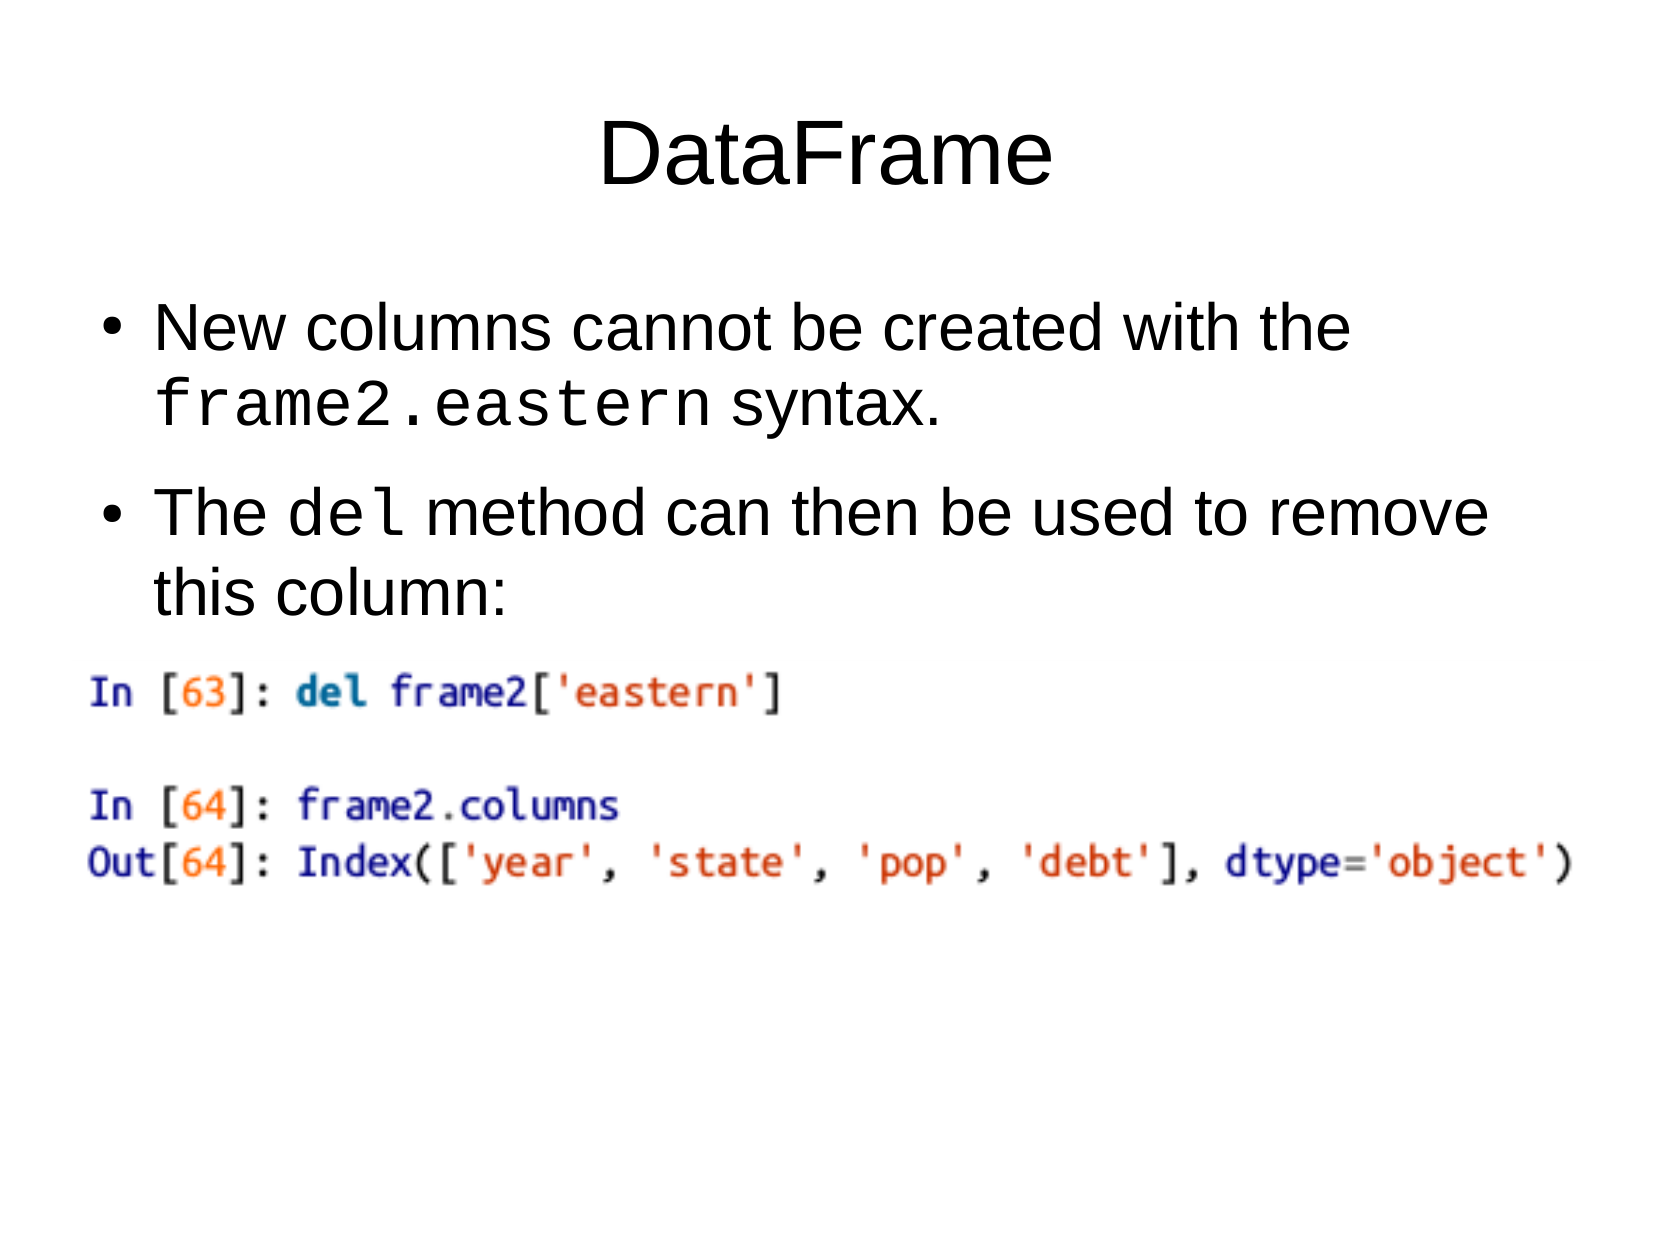

# DataFrame
New columns cannot be created with the frame2.eastern syntax.
The del method can then be used to remove this column: